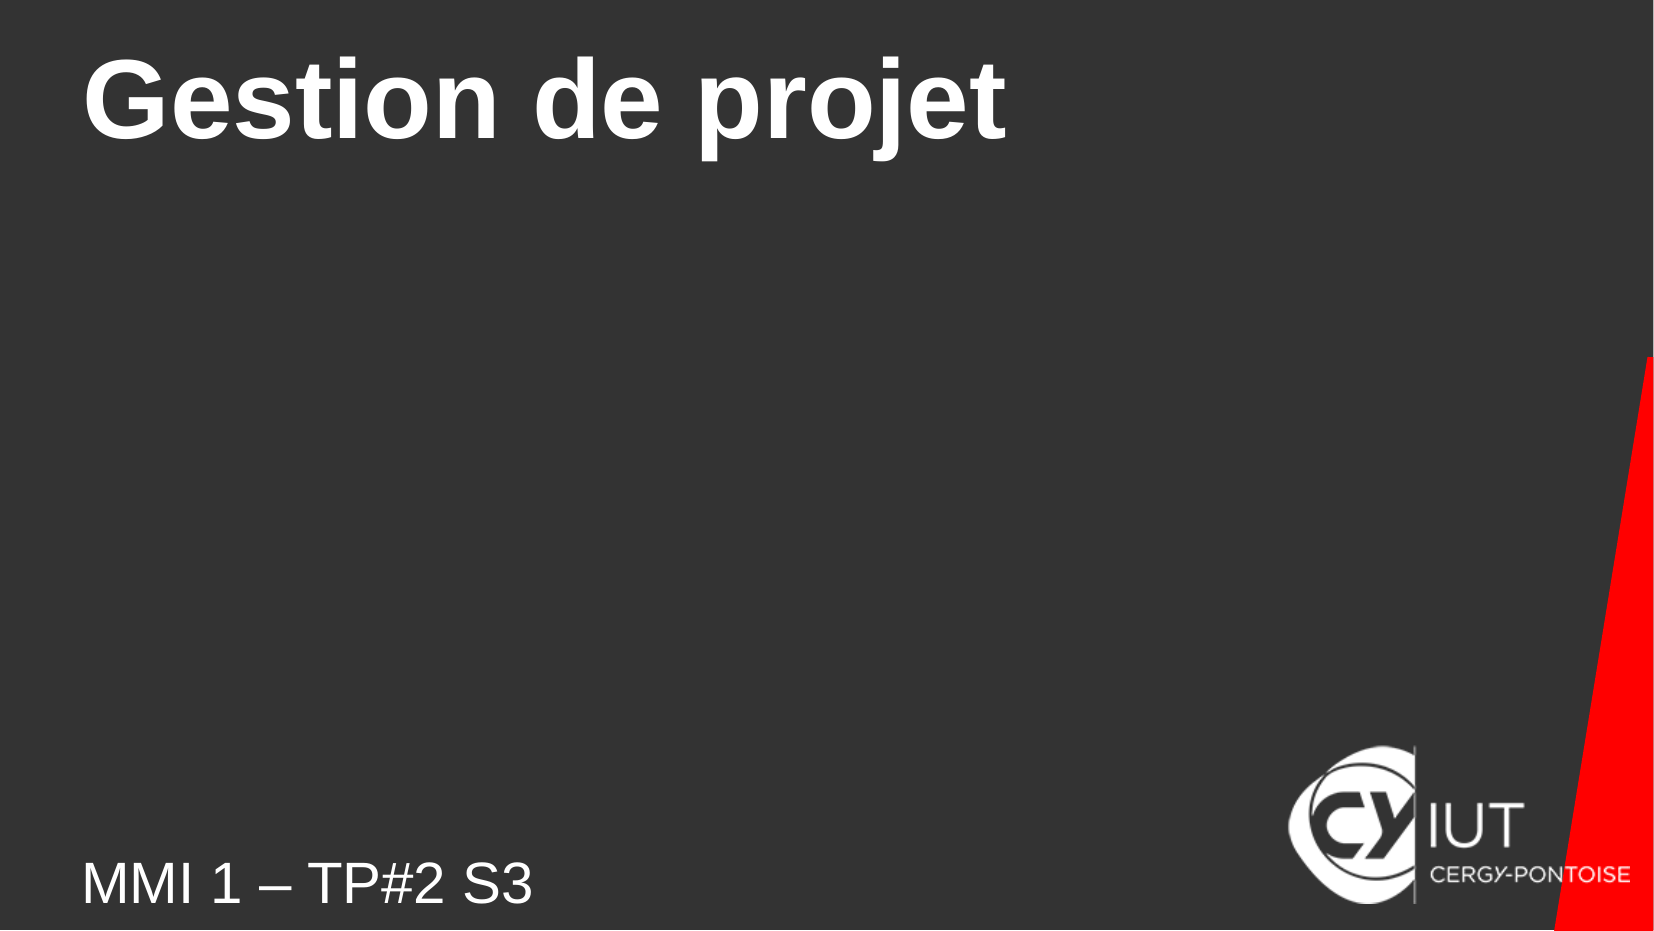

# Gestion de projet
MMI 1 – TP#2 S3